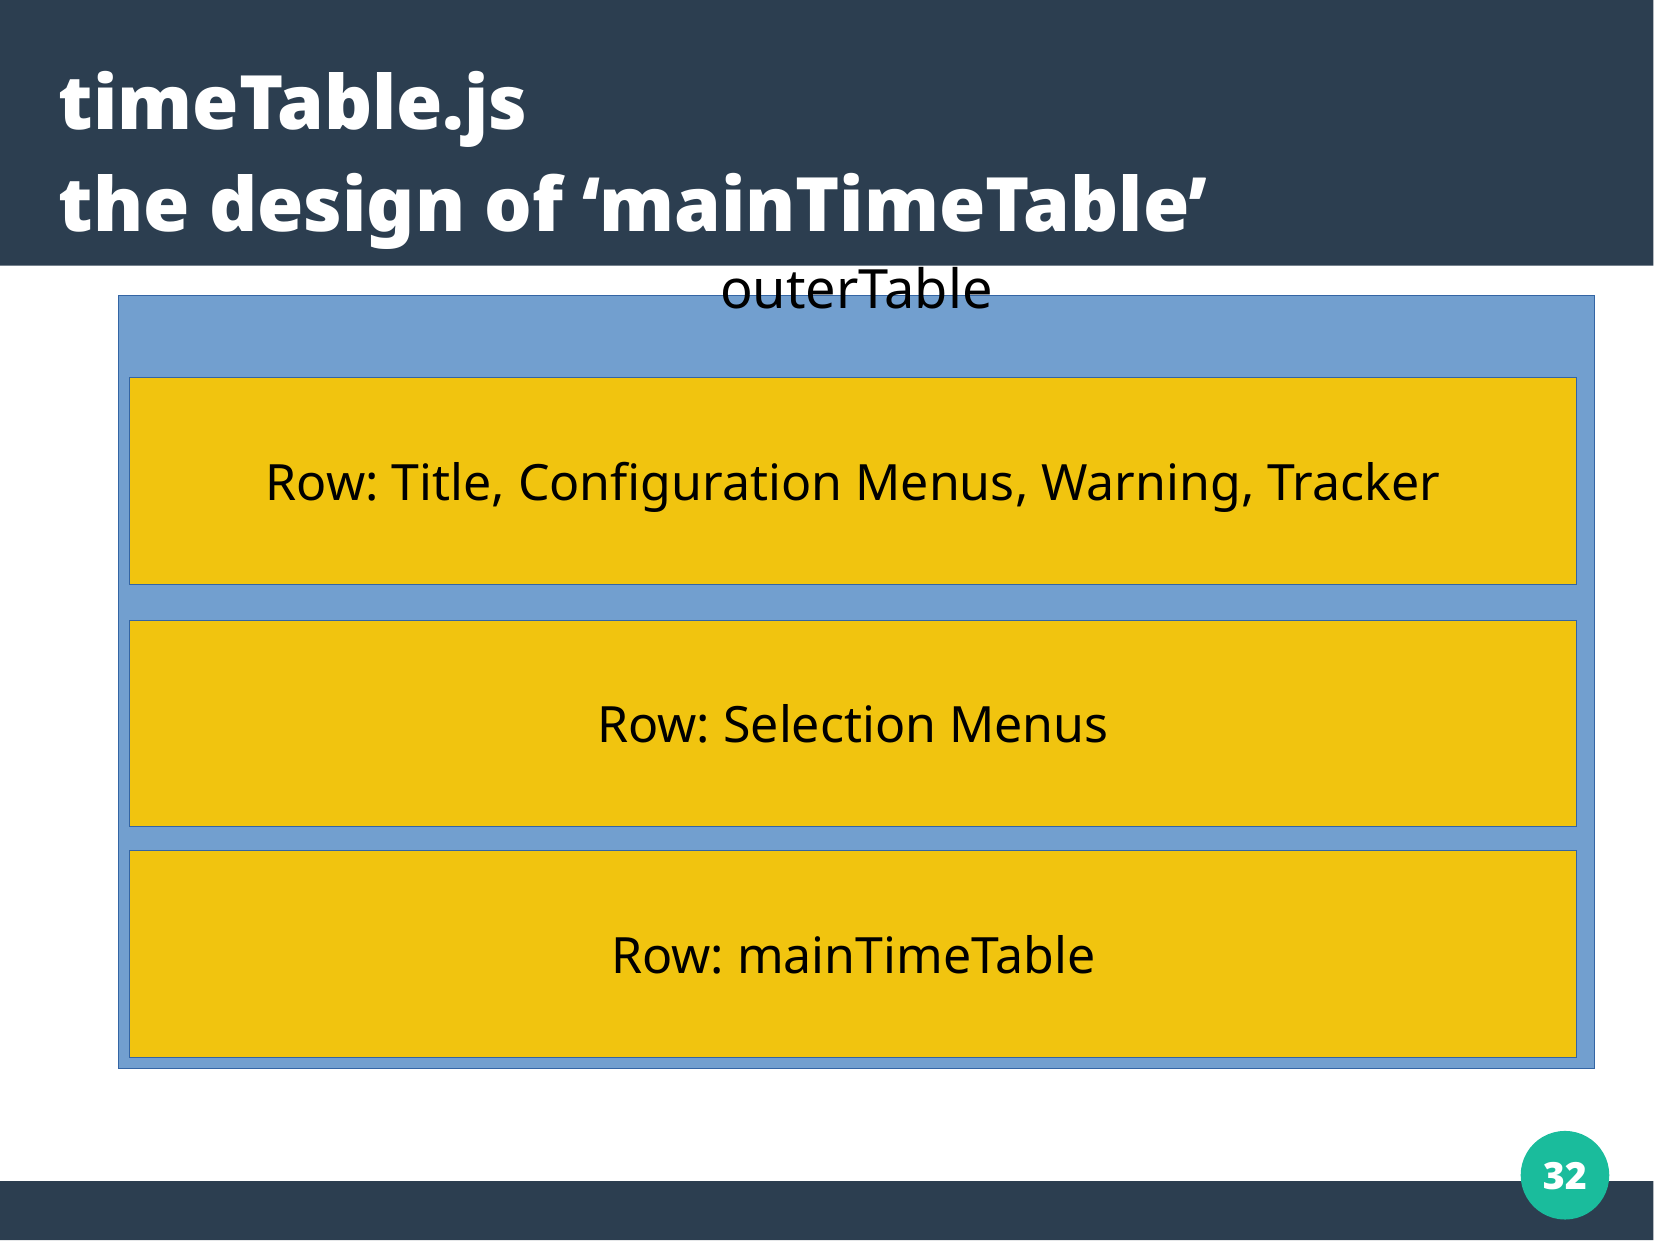

# timeTable.js the design of ‘mainTimeTable’
outerTable
Row: Title, Configuration Menus, Warning, Tracker
Row: Selection Menus
Row: mainTimeTable
32